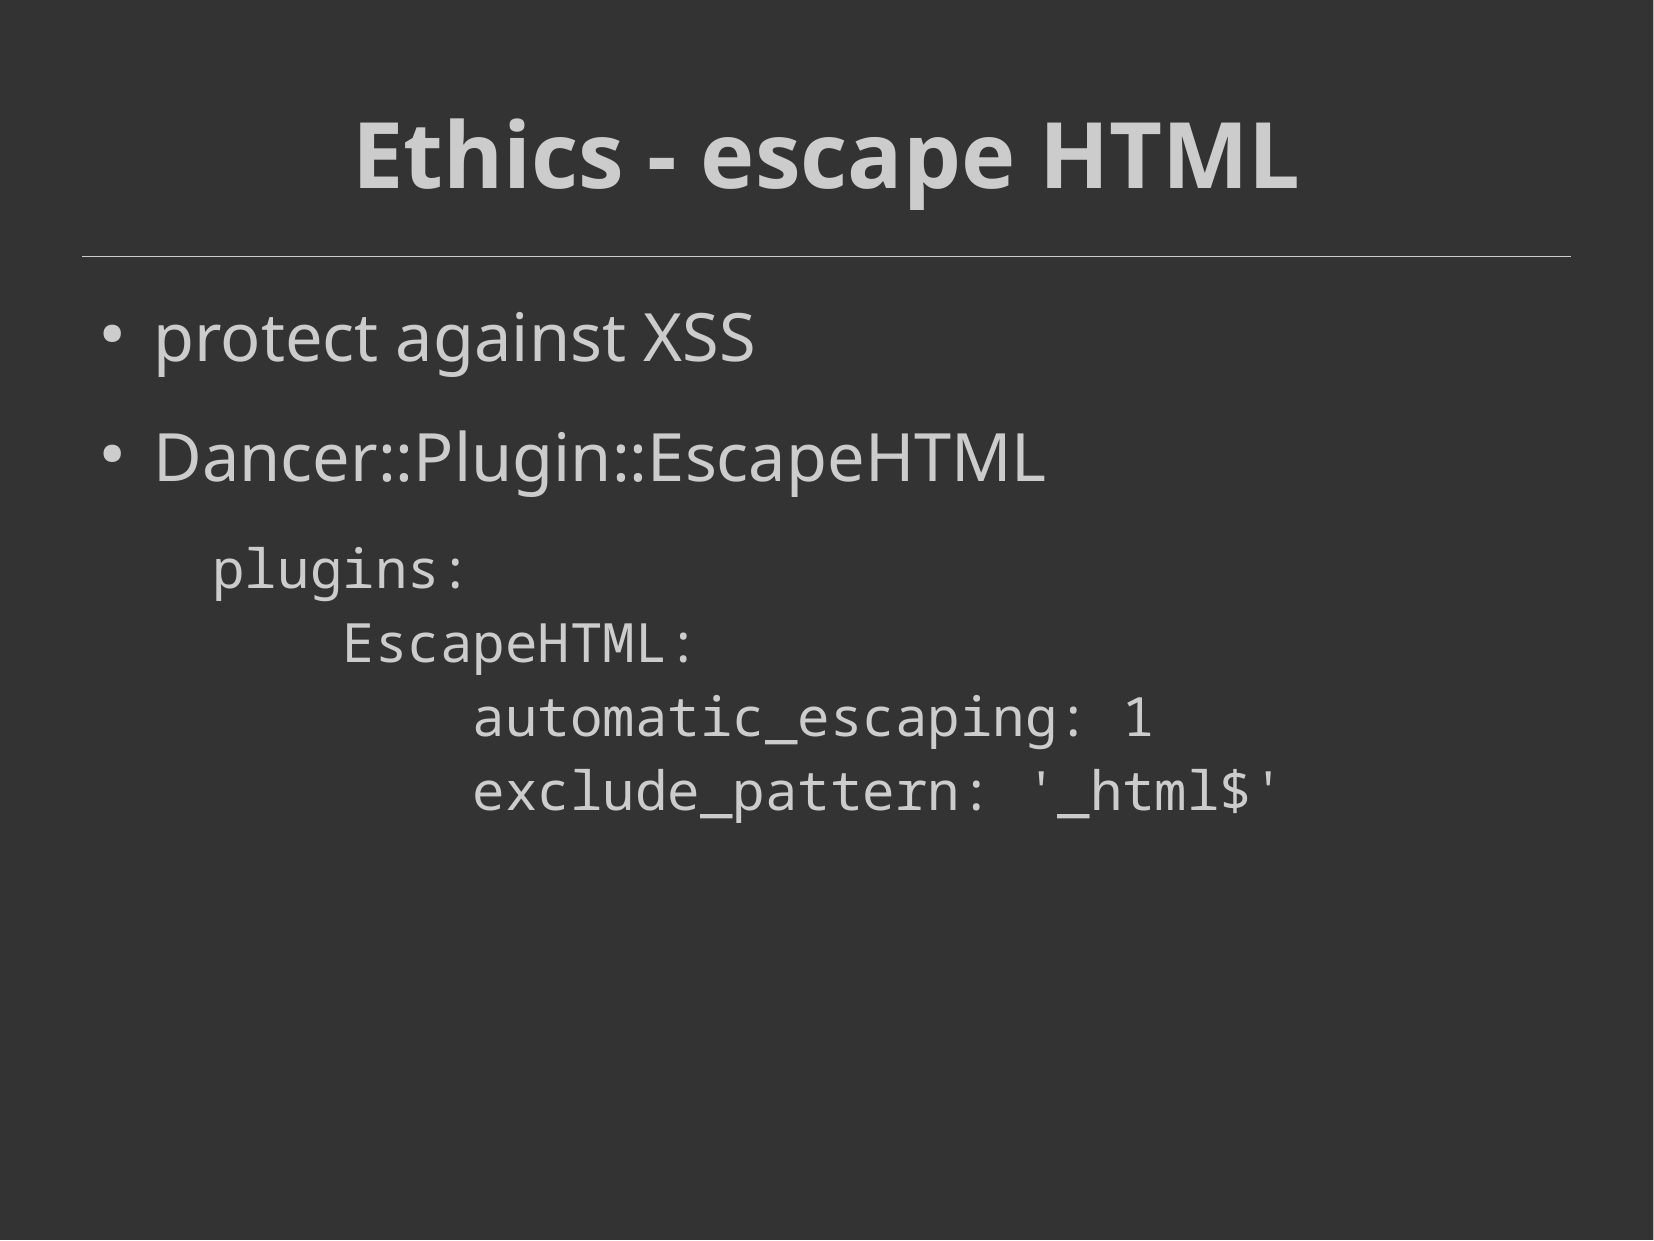

# Ethics - escape HTML
protect against XSS
Dancer::Plugin::EscapeHTML
 plugins:
 EscapeHTML:
 automatic_escaping: 1
 exclude_pattern: '_html$'